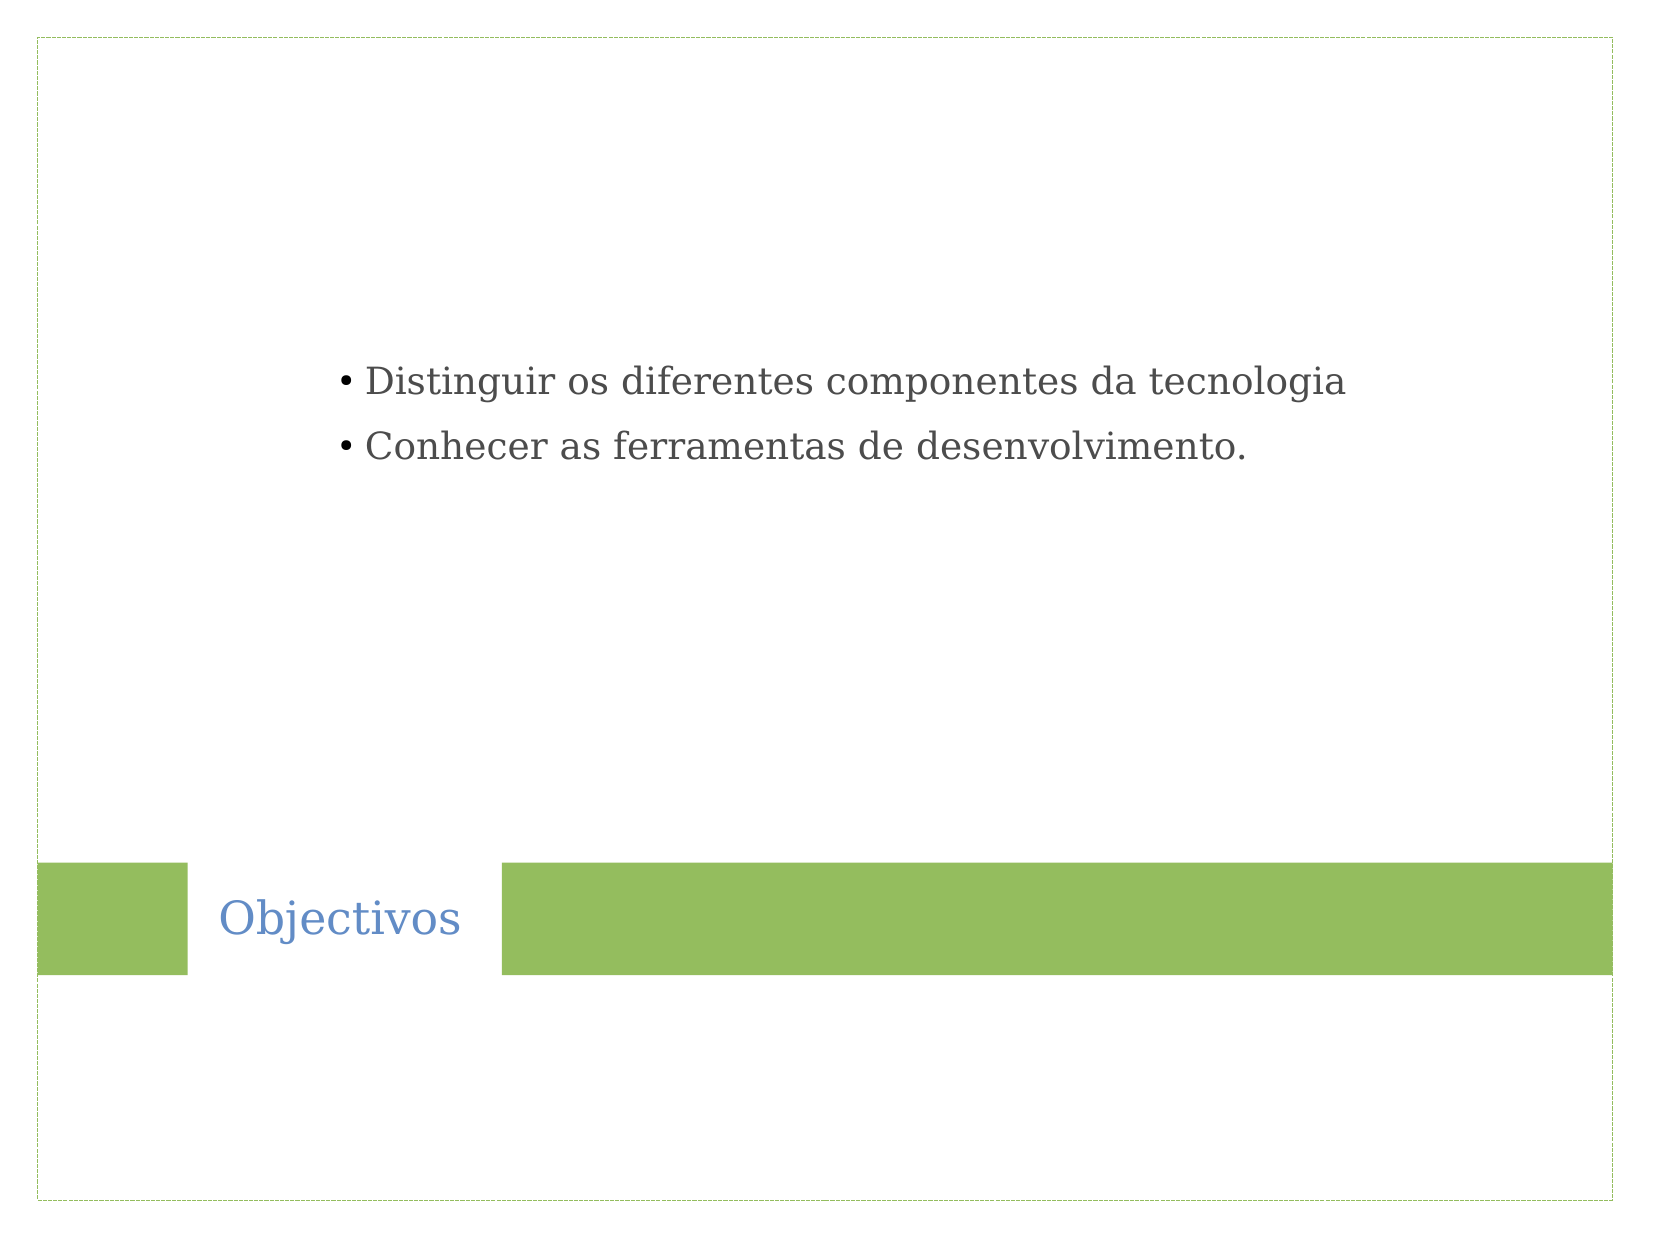

Distinguir os diferentes componentes da tecnologia
 Conhecer as ferramentas de desenvolvimento.
Objectivos